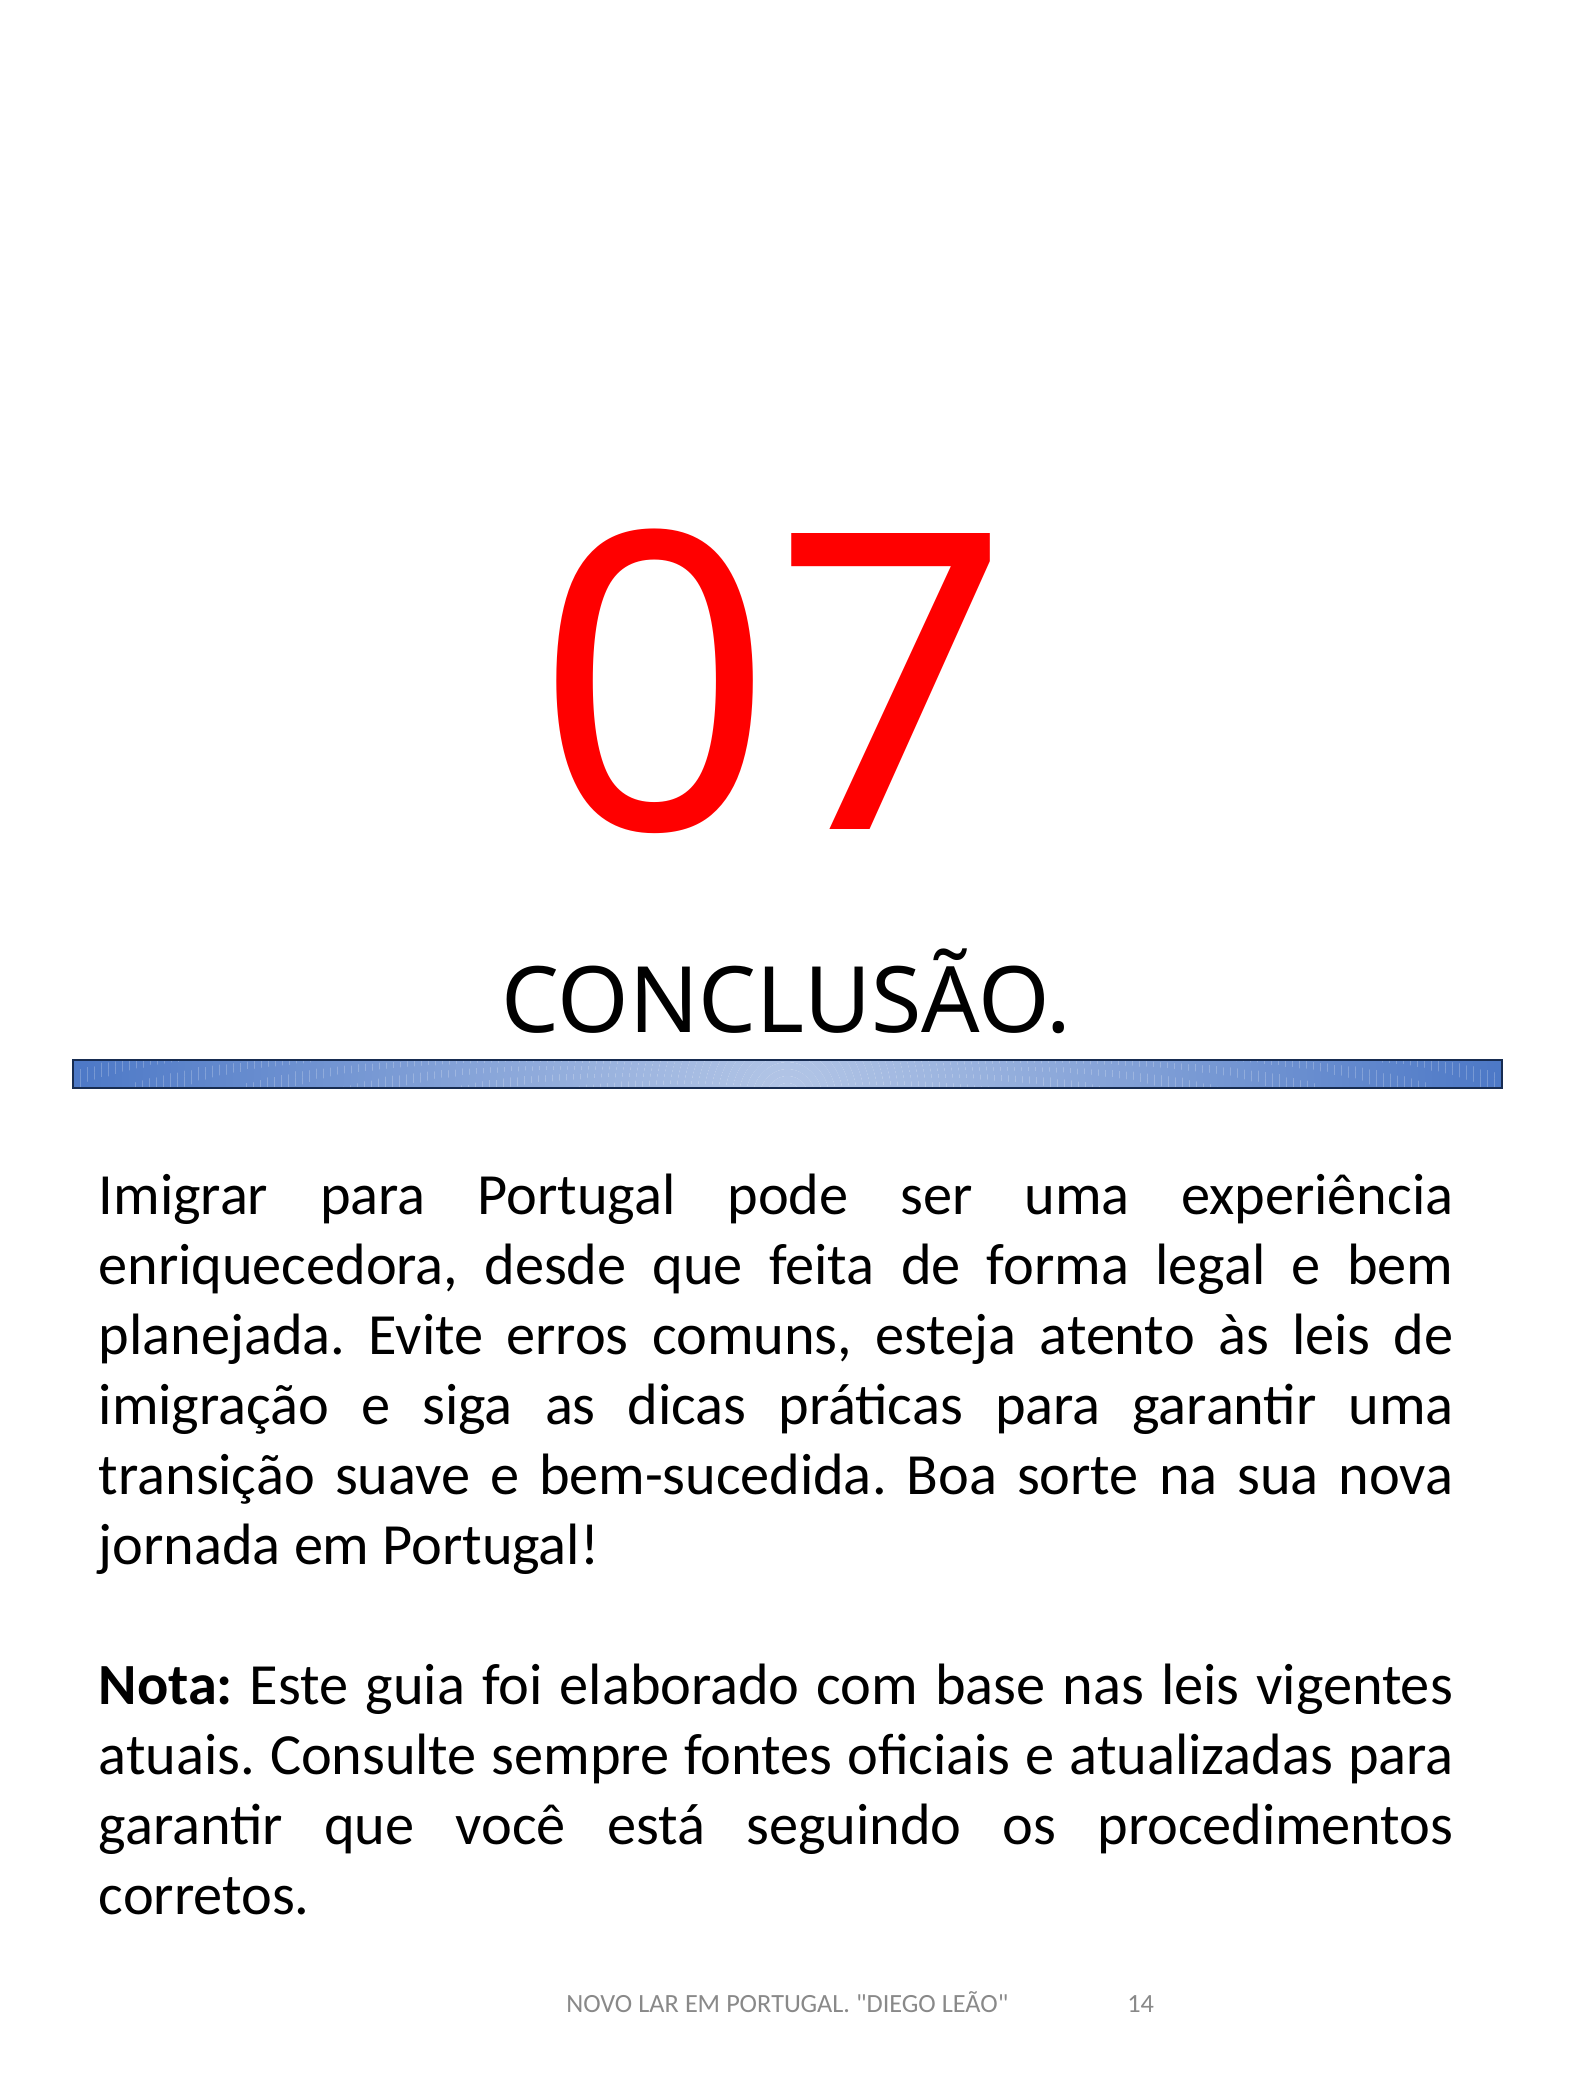

07
CONCLUSÃO.
Imigrar para Portugal pode ser uma experiência enriquecedora, desde que feita de forma legal e bem planejada. Evite erros comuns, esteja atento às leis de imigração e siga as dicas práticas para garantir uma transição suave e bem-sucedida. Boa sorte na sua nova jornada em Portugal!
Nota: Este guia foi elaborado com base nas leis vigentes atuais. Consulte sempre fontes oficiais e atualizadas para garantir que você está seguindo os procedimentos corretos.
NOVO LAR EM PORTUGAL. "DIEGO LEÃO"